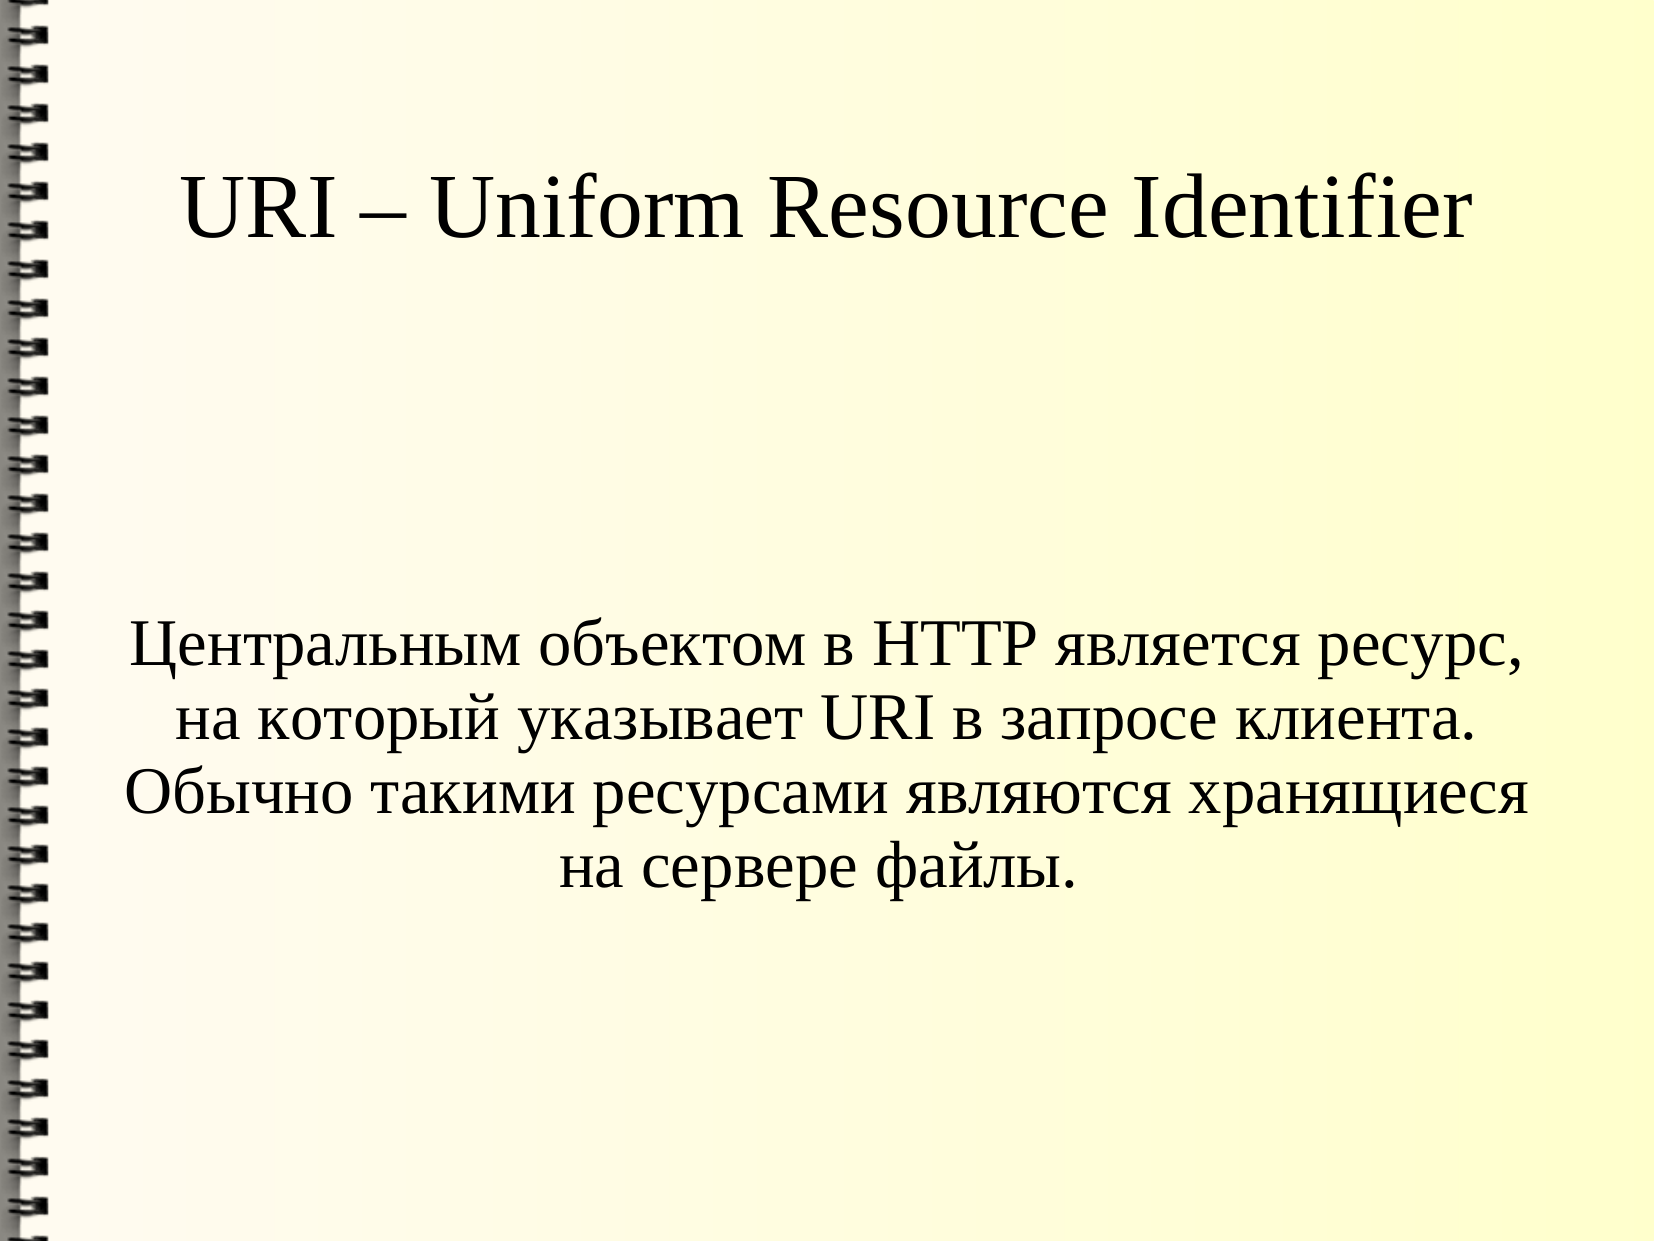

URI – Uniform Resource Identifier
# Центральным объектом в HTTP является ресурс, на который указывает URI в запросе клиента. Обычно такими ресурсами являются хранящиеся на сервере файлы.